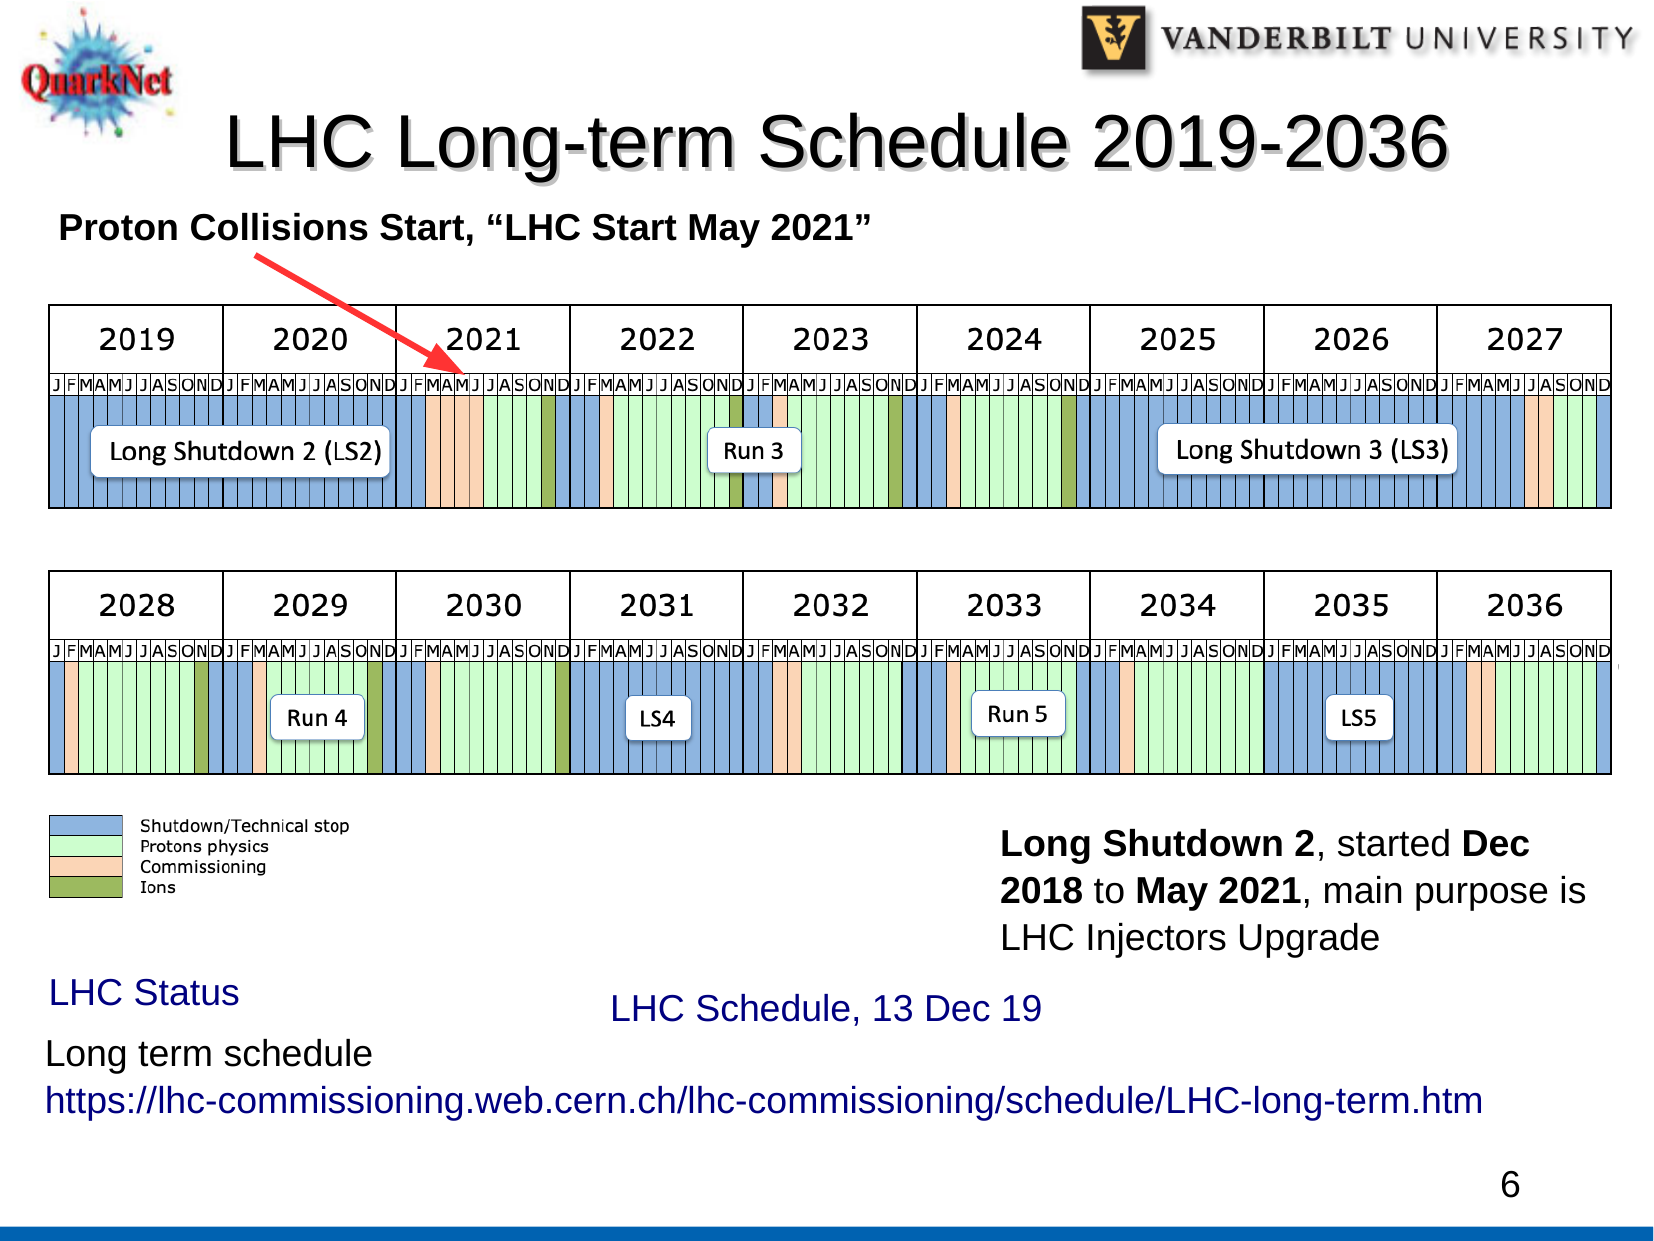

# LHC Long-term Schedule 2019-2036
Proton Collisions Start, “LHC Start May 2021”
Today, “Special Physics runs”
Long Shutdown 2, started Dec 2018 to May 2021, main purpose is LHC Injectors Upgrade
LHC Status
 LHC Schedule, 13 Dec 19
Long term schedule https://lhc-commissioning.web.cern.ch/lhc-commissioning/schedule/LHC-long-term.htm
6